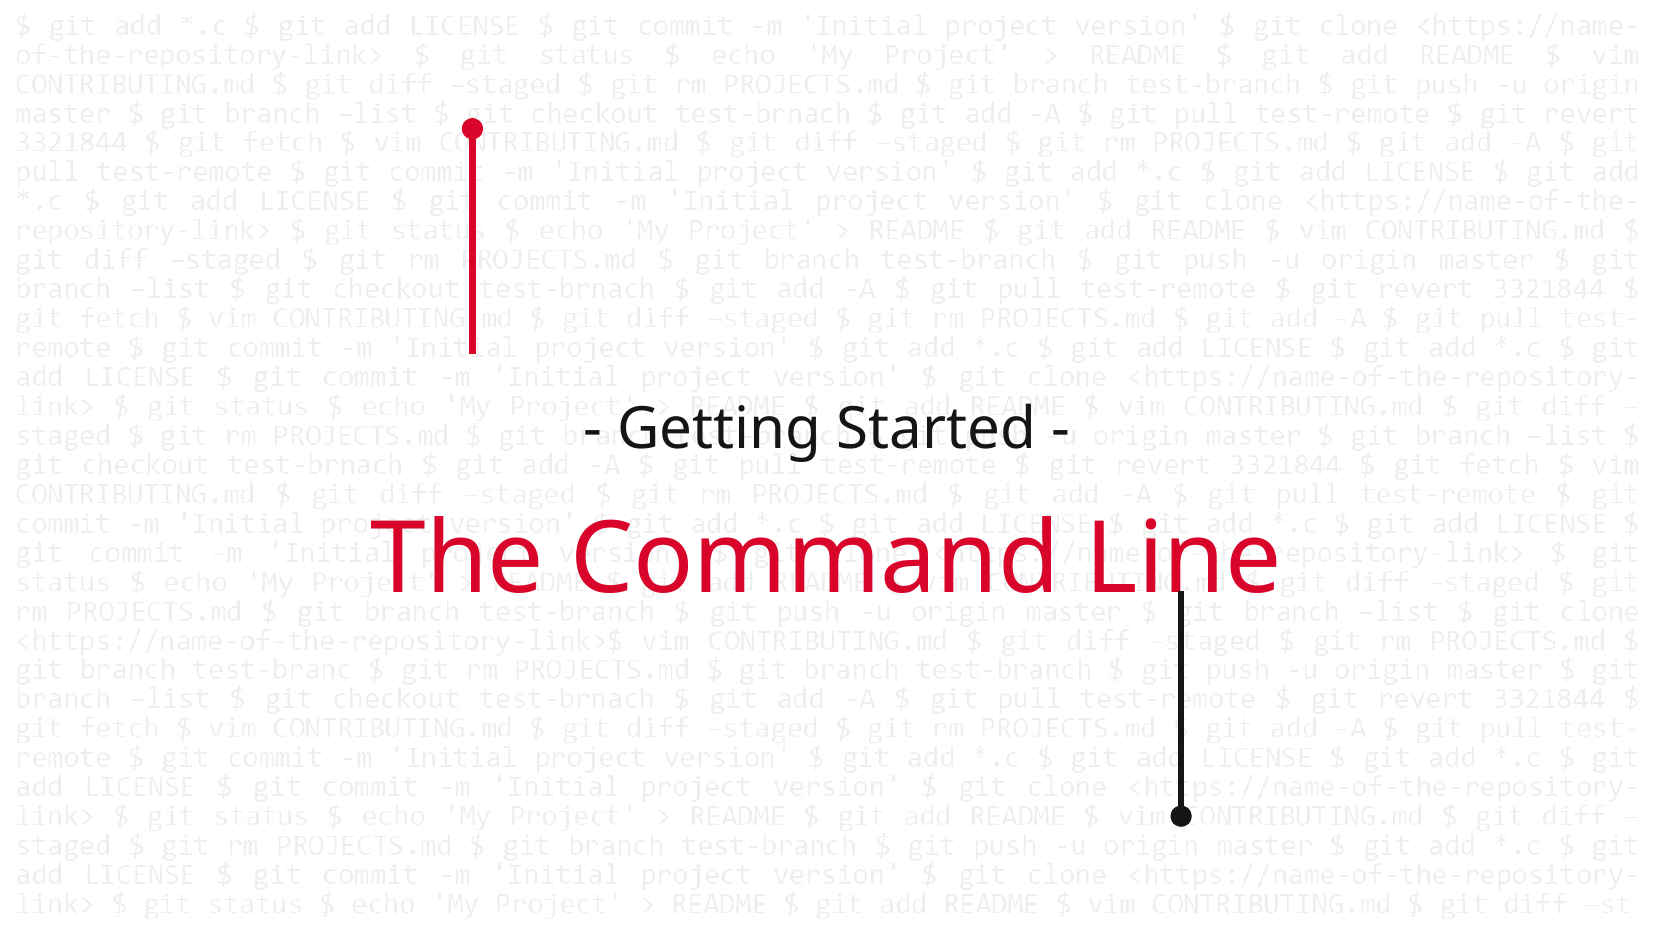

- Getting Started -
The Command Line